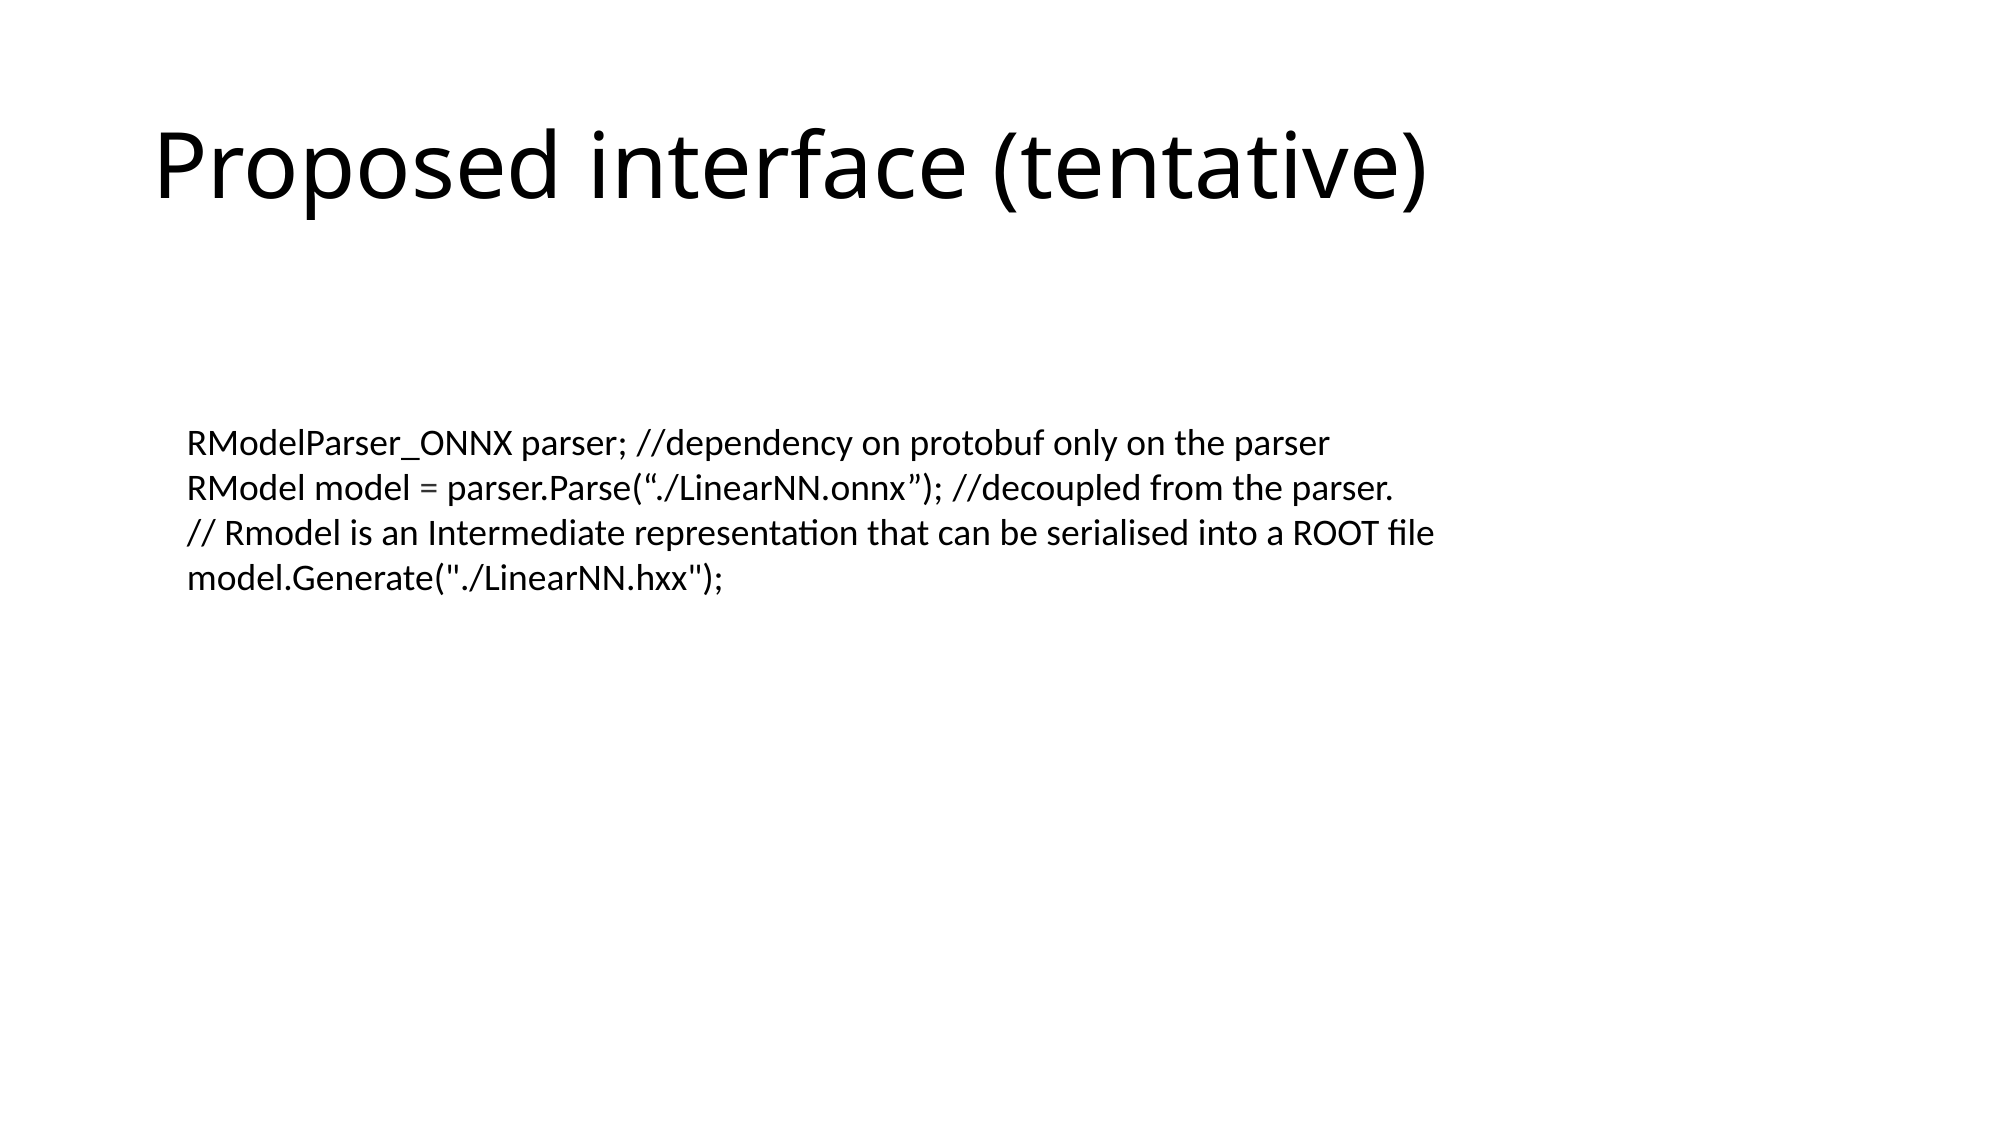

# Proposed interface (tentative)
RModelParser_ONNX parser; //dependency on protobuf only on the parser
RModel model = parser.Parse(“./LinearNN.onnx”); //decoupled from the parser.
// Rmodel is an Intermediate representation that can be serialised into a ROOT file
model.Generate("./LinearNN.hxx");